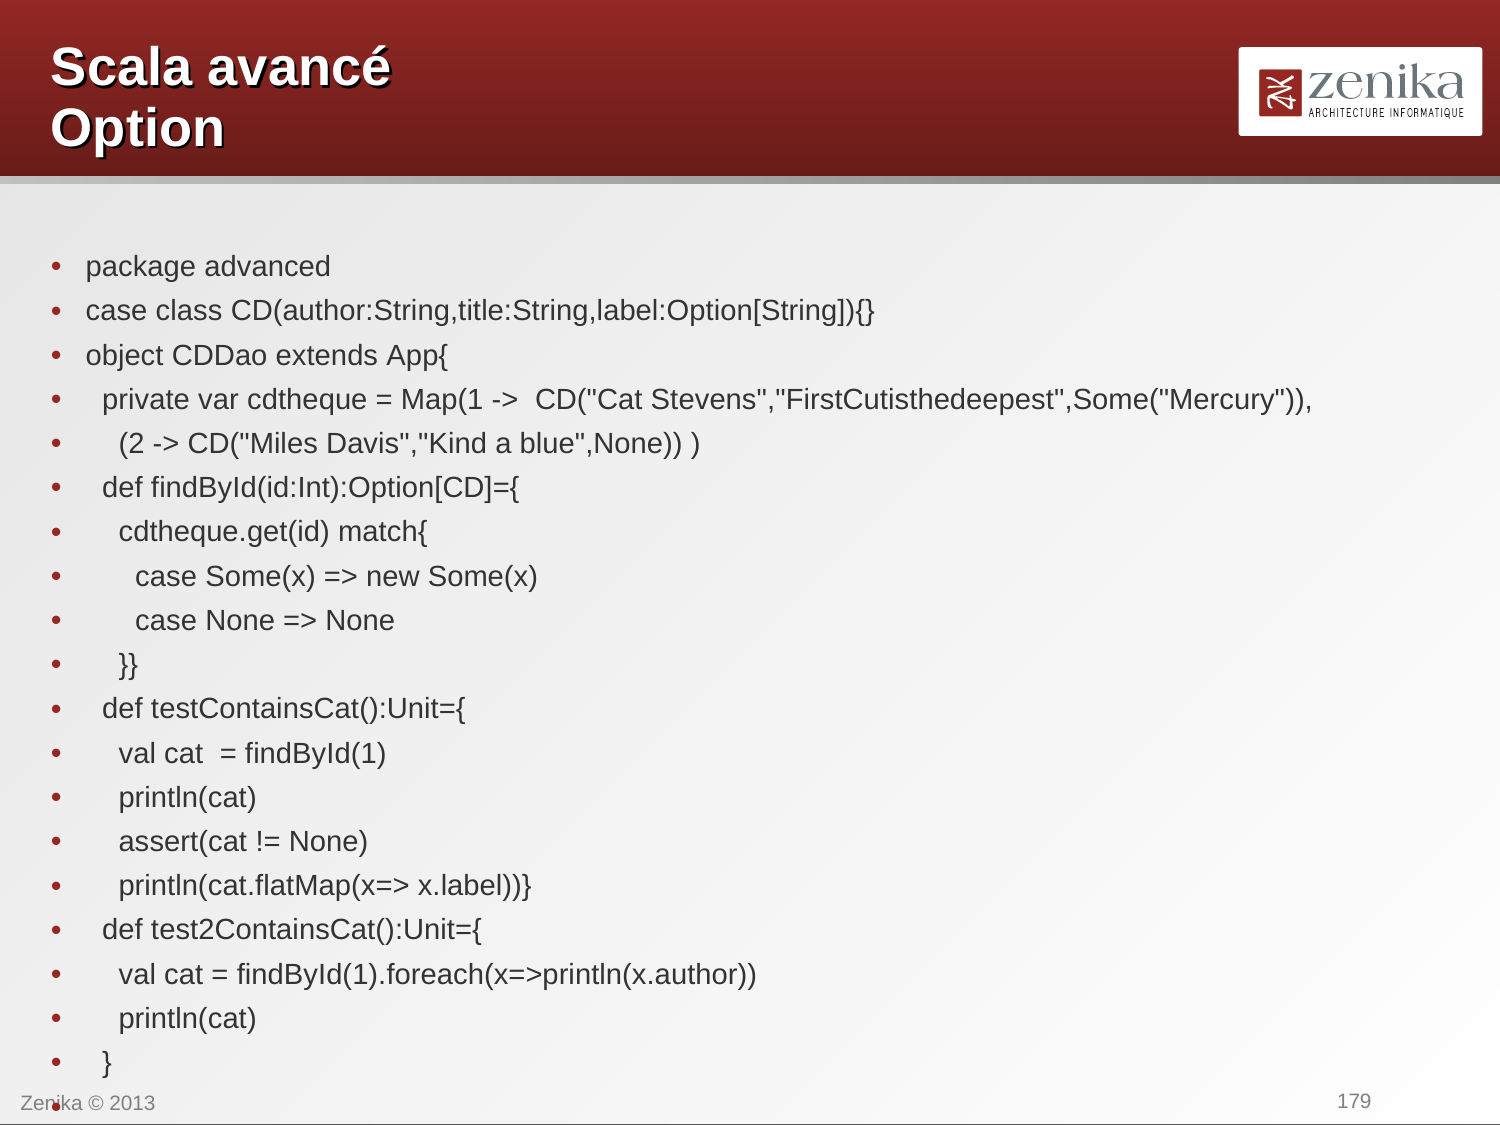

# Scala avancé Option
package advanced
case class CD(author:String,title:String,label:Option[String]){}
object CDDao extends App{
 private var cdtheque = Map(1 -> CD("Cat Stevens","FirstCutisthedeepest",Some("Mercury")),
 (2 -> CD("Miles Davis","Kind a blue",None)) )
 def findById(id:Int):Option[CD]={
 cdtheque.get(id) match{
 case Some(x) => new Some(x)
 case None => None
 }}
 def testContainsCat():Unit={
 val cat = findById(1)
 println(cat)
 assert(cat != None)
 println(cat.flatMap(x=> x.label))}
 def test2ContainsCat():Unit={
 val cat = findById(1).foreach(x=>println(x.author))
 println(cat)
 }